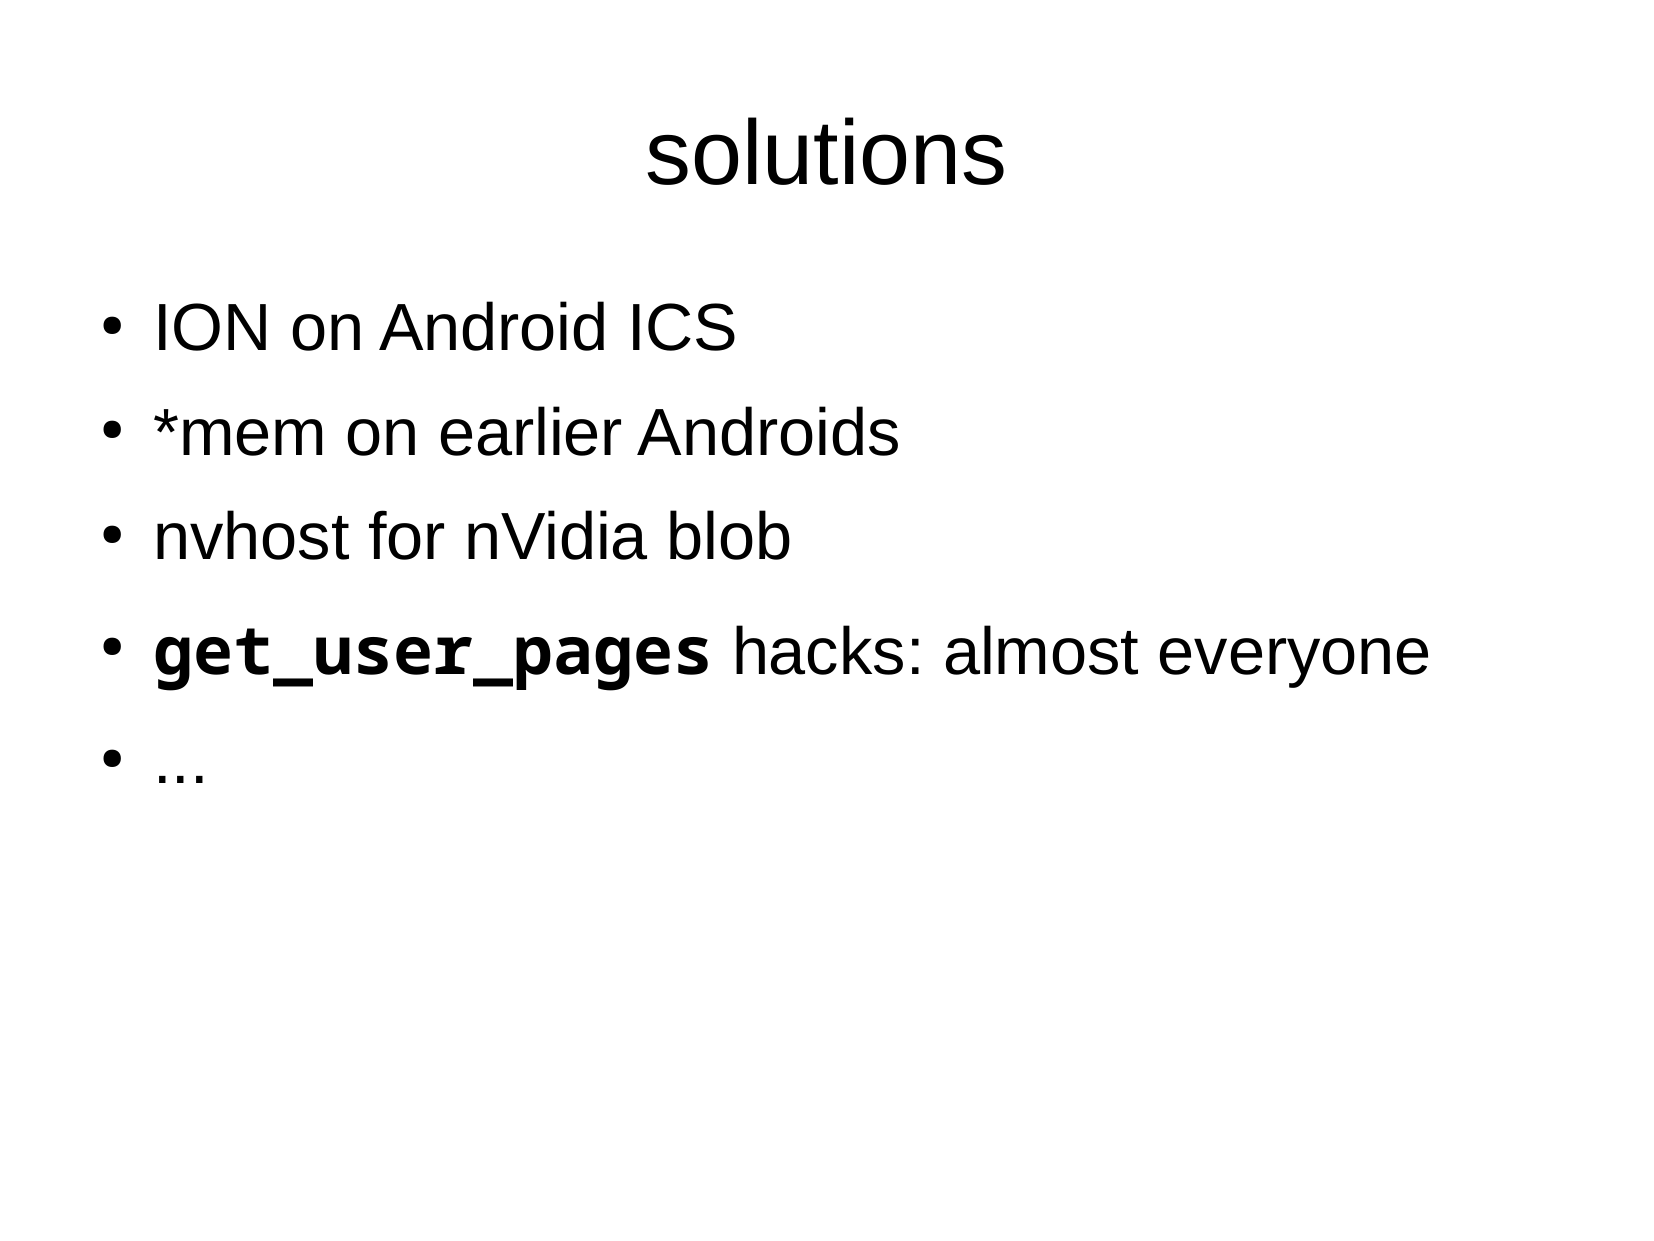

# solutions
ION on Android ICS
*mem on earlier Androids
nvhost for nVidia blob
get_user_pages hacks: almost everyone
...